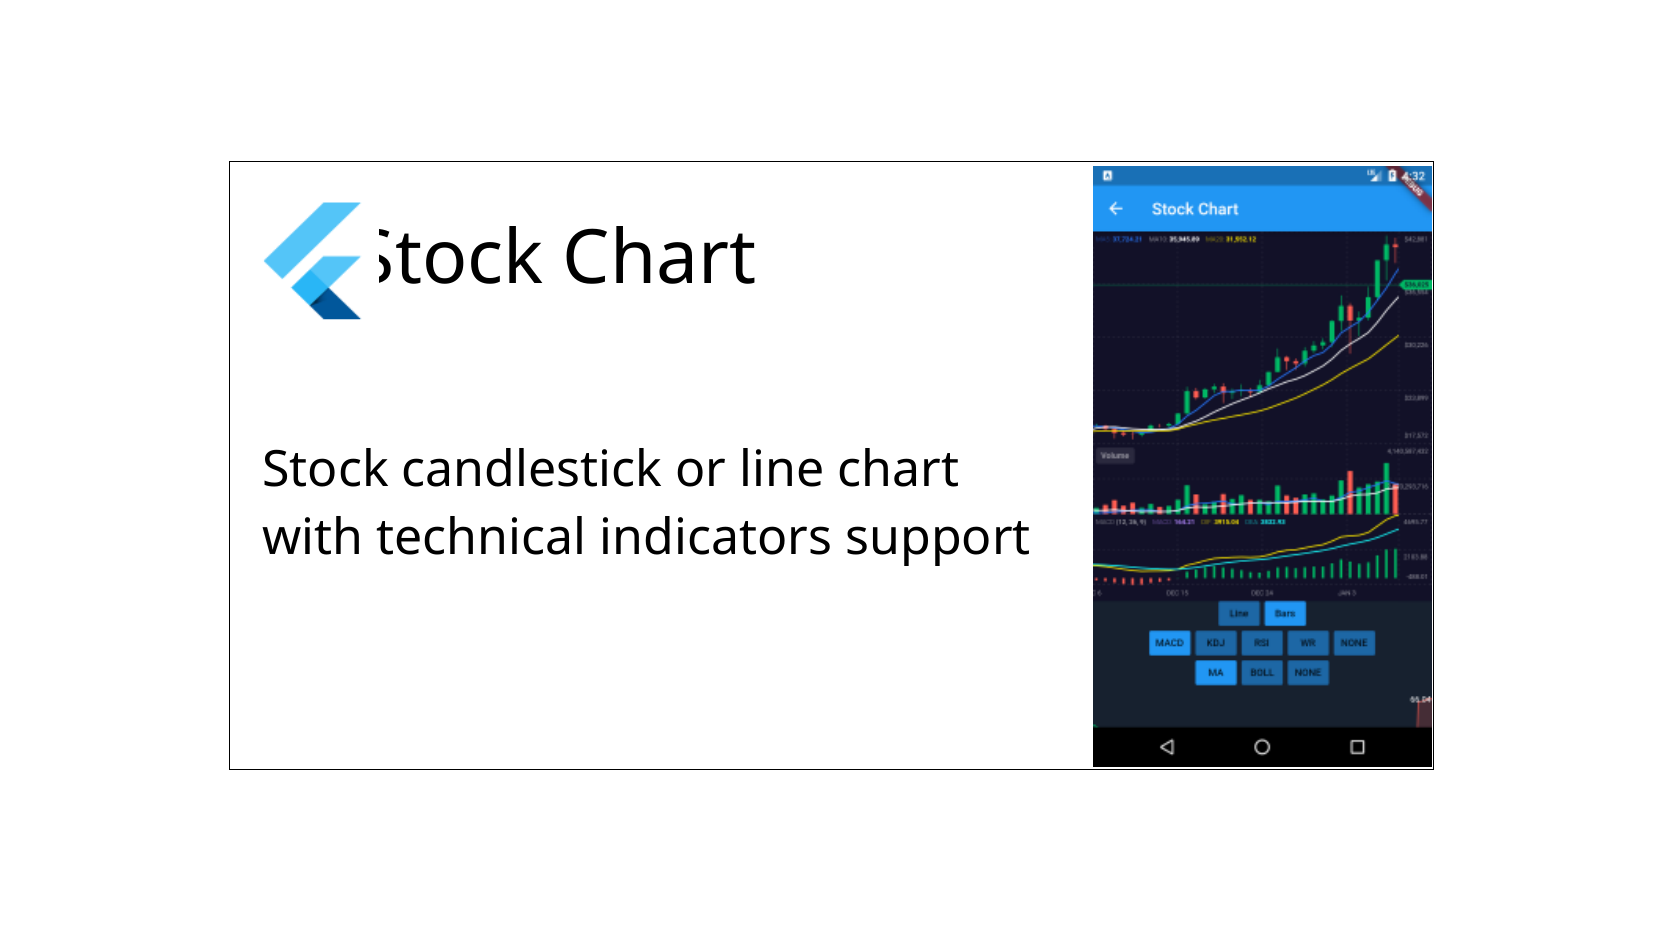

# Stock Chart
Stock candlestick or line chart with technical indicators support